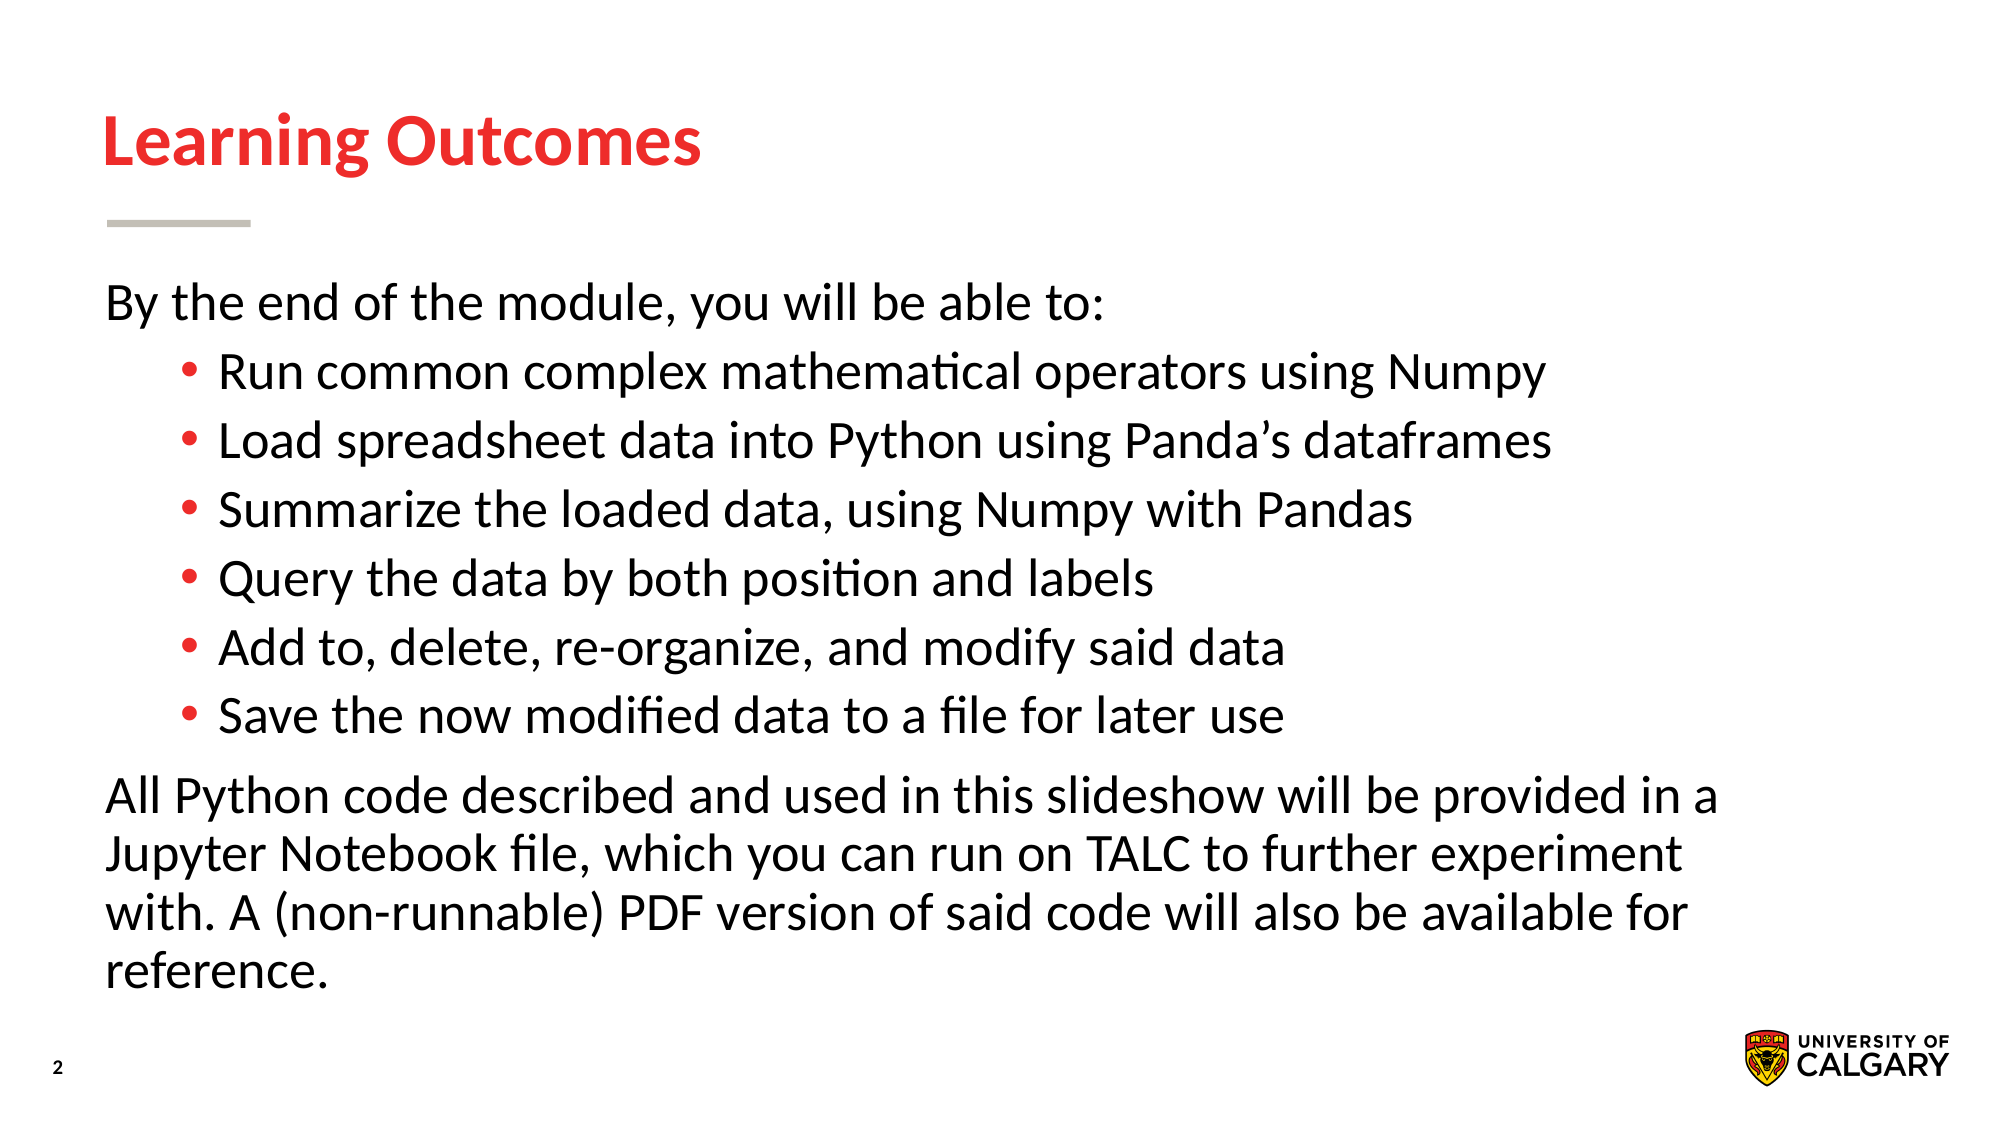

# Learning Outcomes
By the end of the module, you will be able to:
Run common complex mathematical operators using Numpy
Load spreadsheet data into Python using Panda’s dataframes
Summarize the loaded data, using Numpy with Pandas
Query the data by both position and labels
Add to, delete, re-organize, and modify said data
Save the now modified data to a file for later use
All Python code described and used in this slideshow will be provided in a Jupyter Notebook file, which you can run on TALC to further experiment with. A (non-runnable) PDF version of said code will also be available for reference.